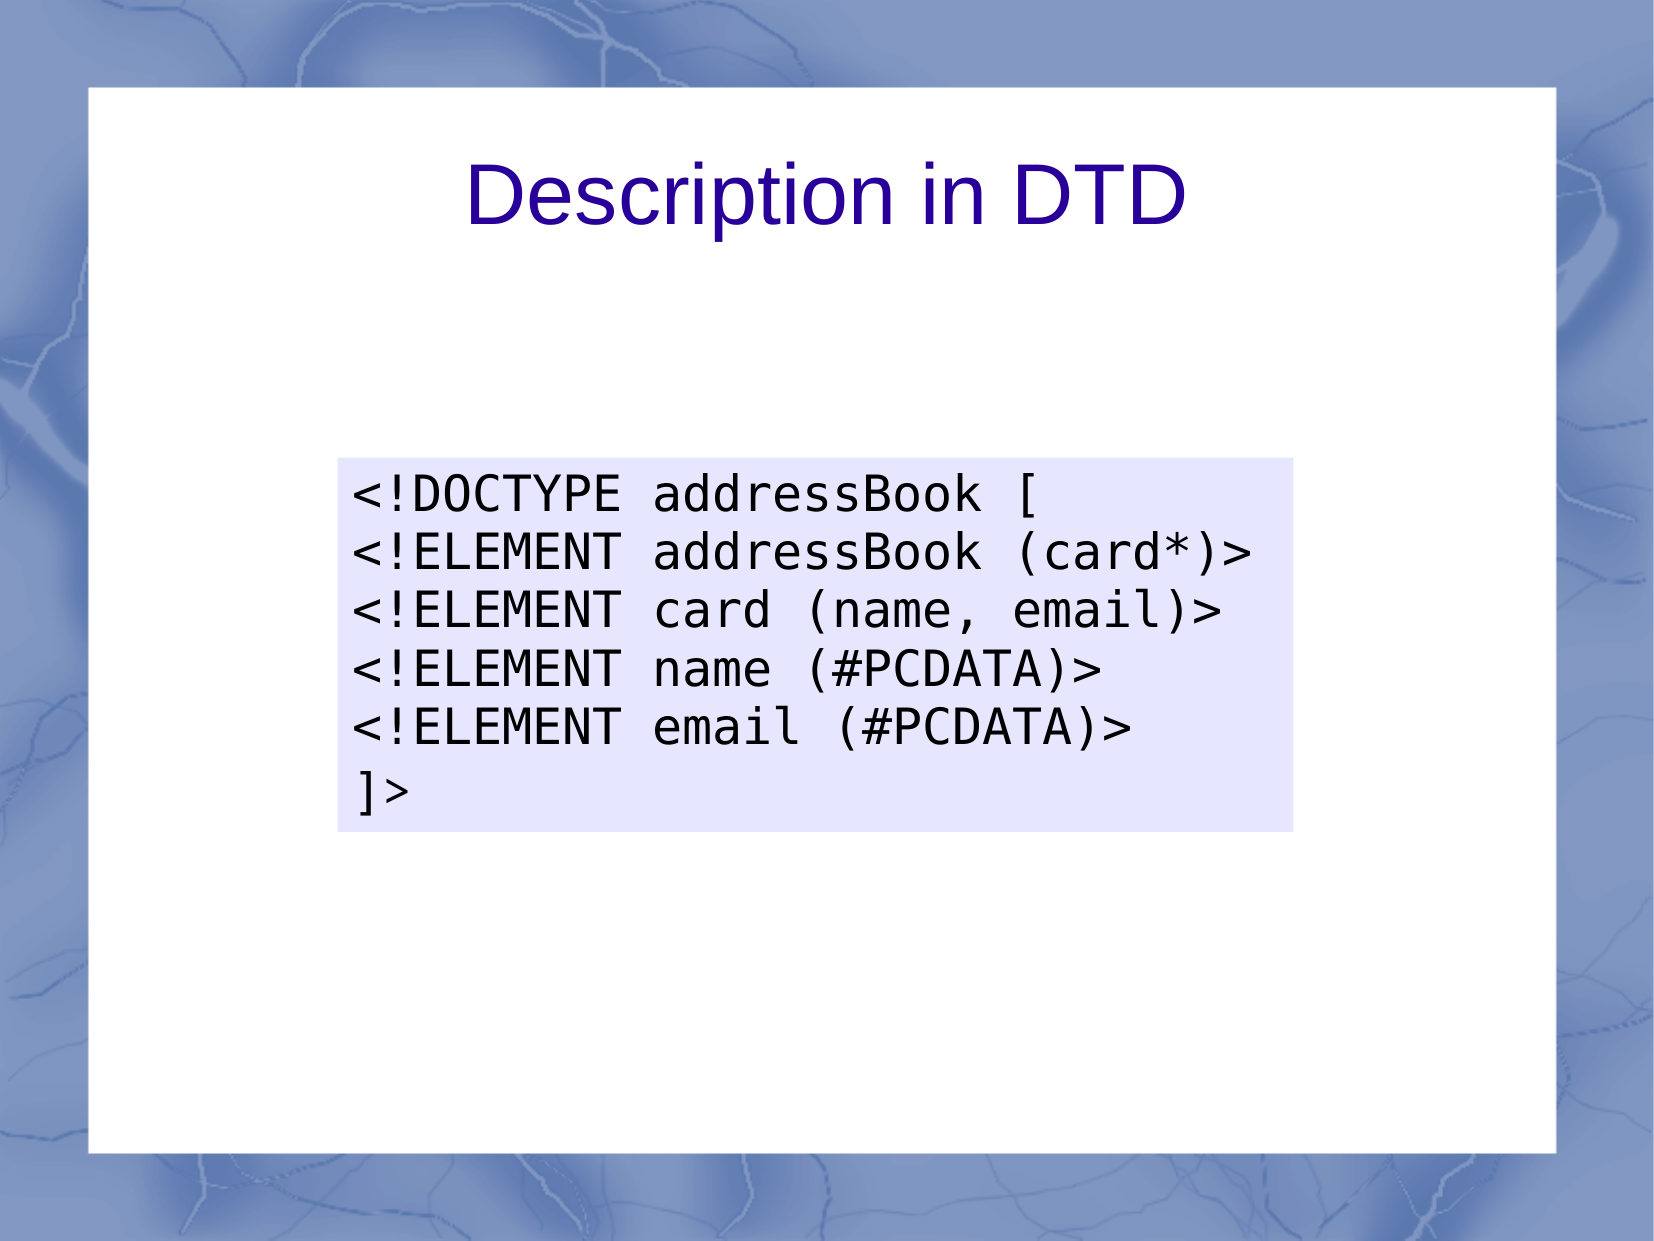

# Description in DTD
<!DOCTYPE addressBook [
<!ELEMENT addressBook (card*)>
<!ELEMENT card (name, email)>
<!ELEMENT name (#PCDATA)>
<!ELEMENT email (#PCDATA)>
]>